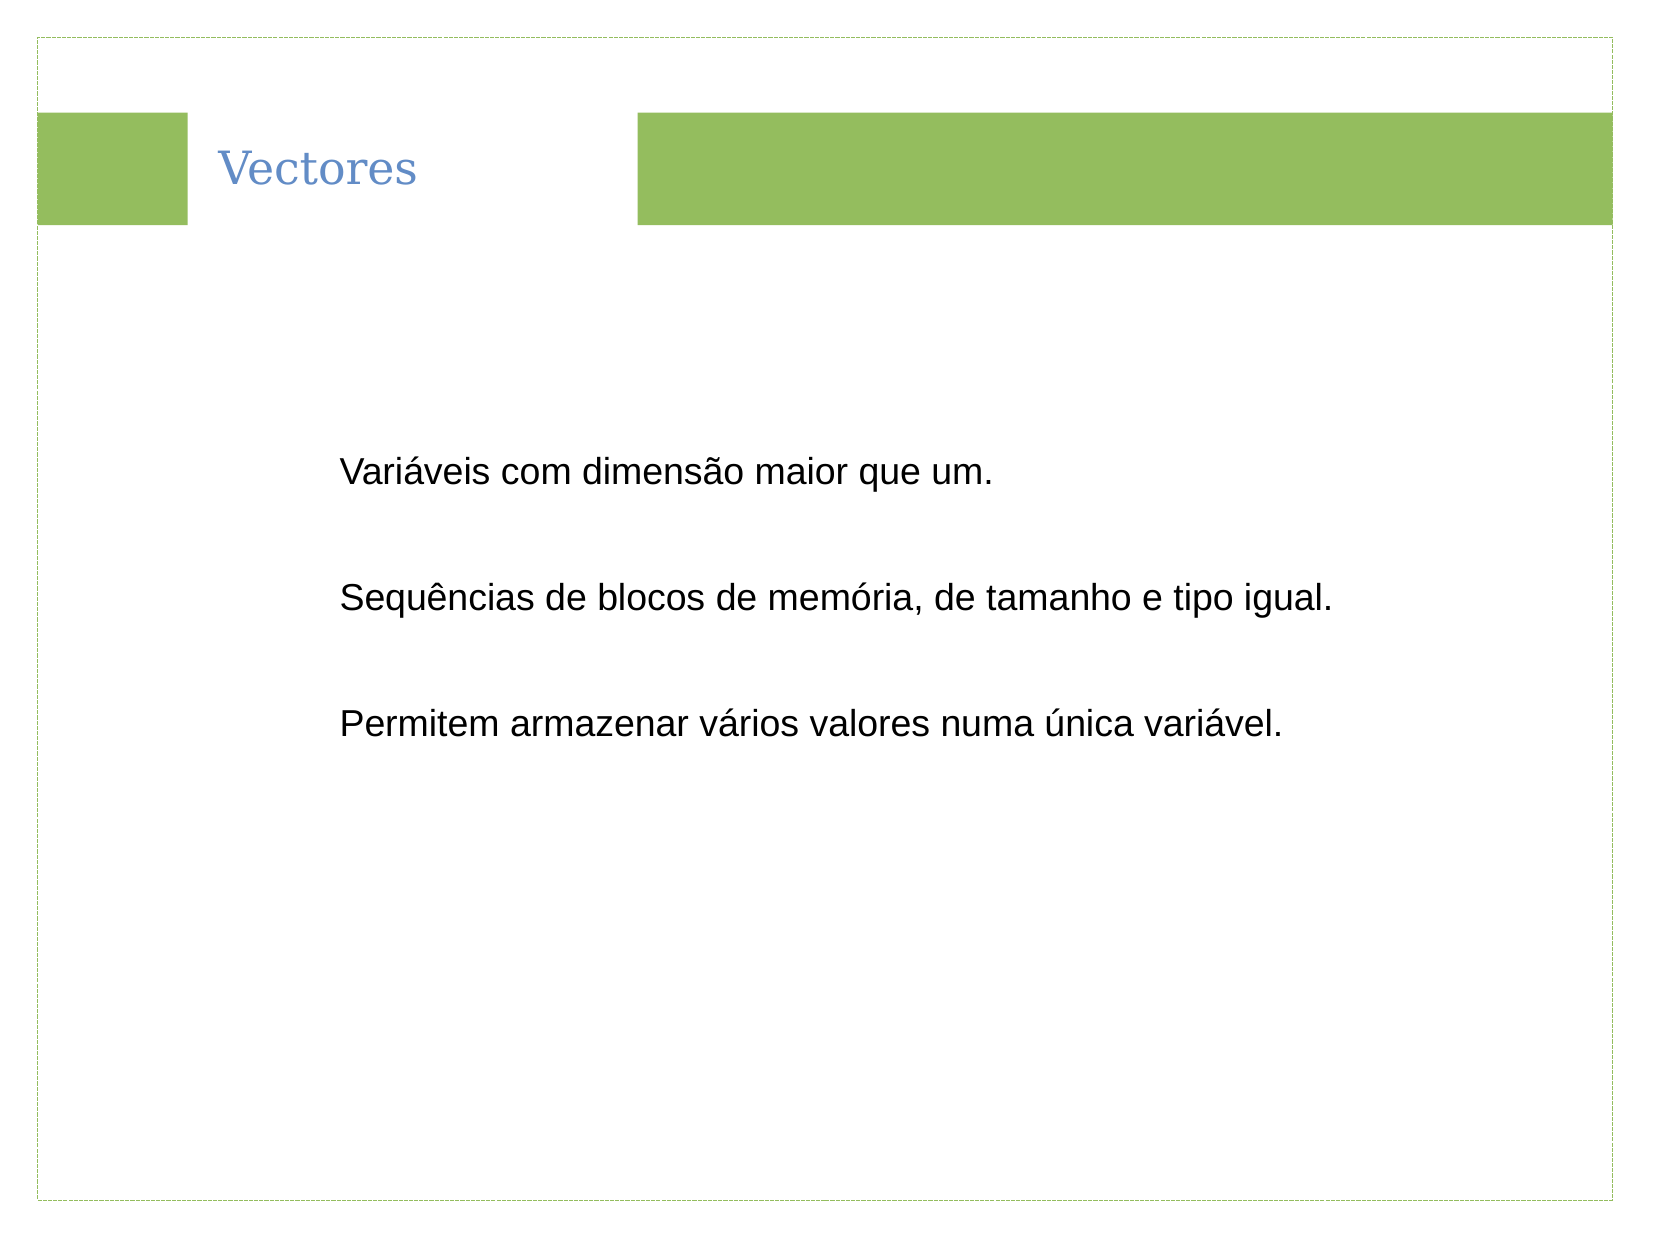

Vectores
Variáveis com dimensão maior que um.
Sequências de blocos de memória, de tamanho e tipo igual.
Permitem armazenar vários valores numa única variável.